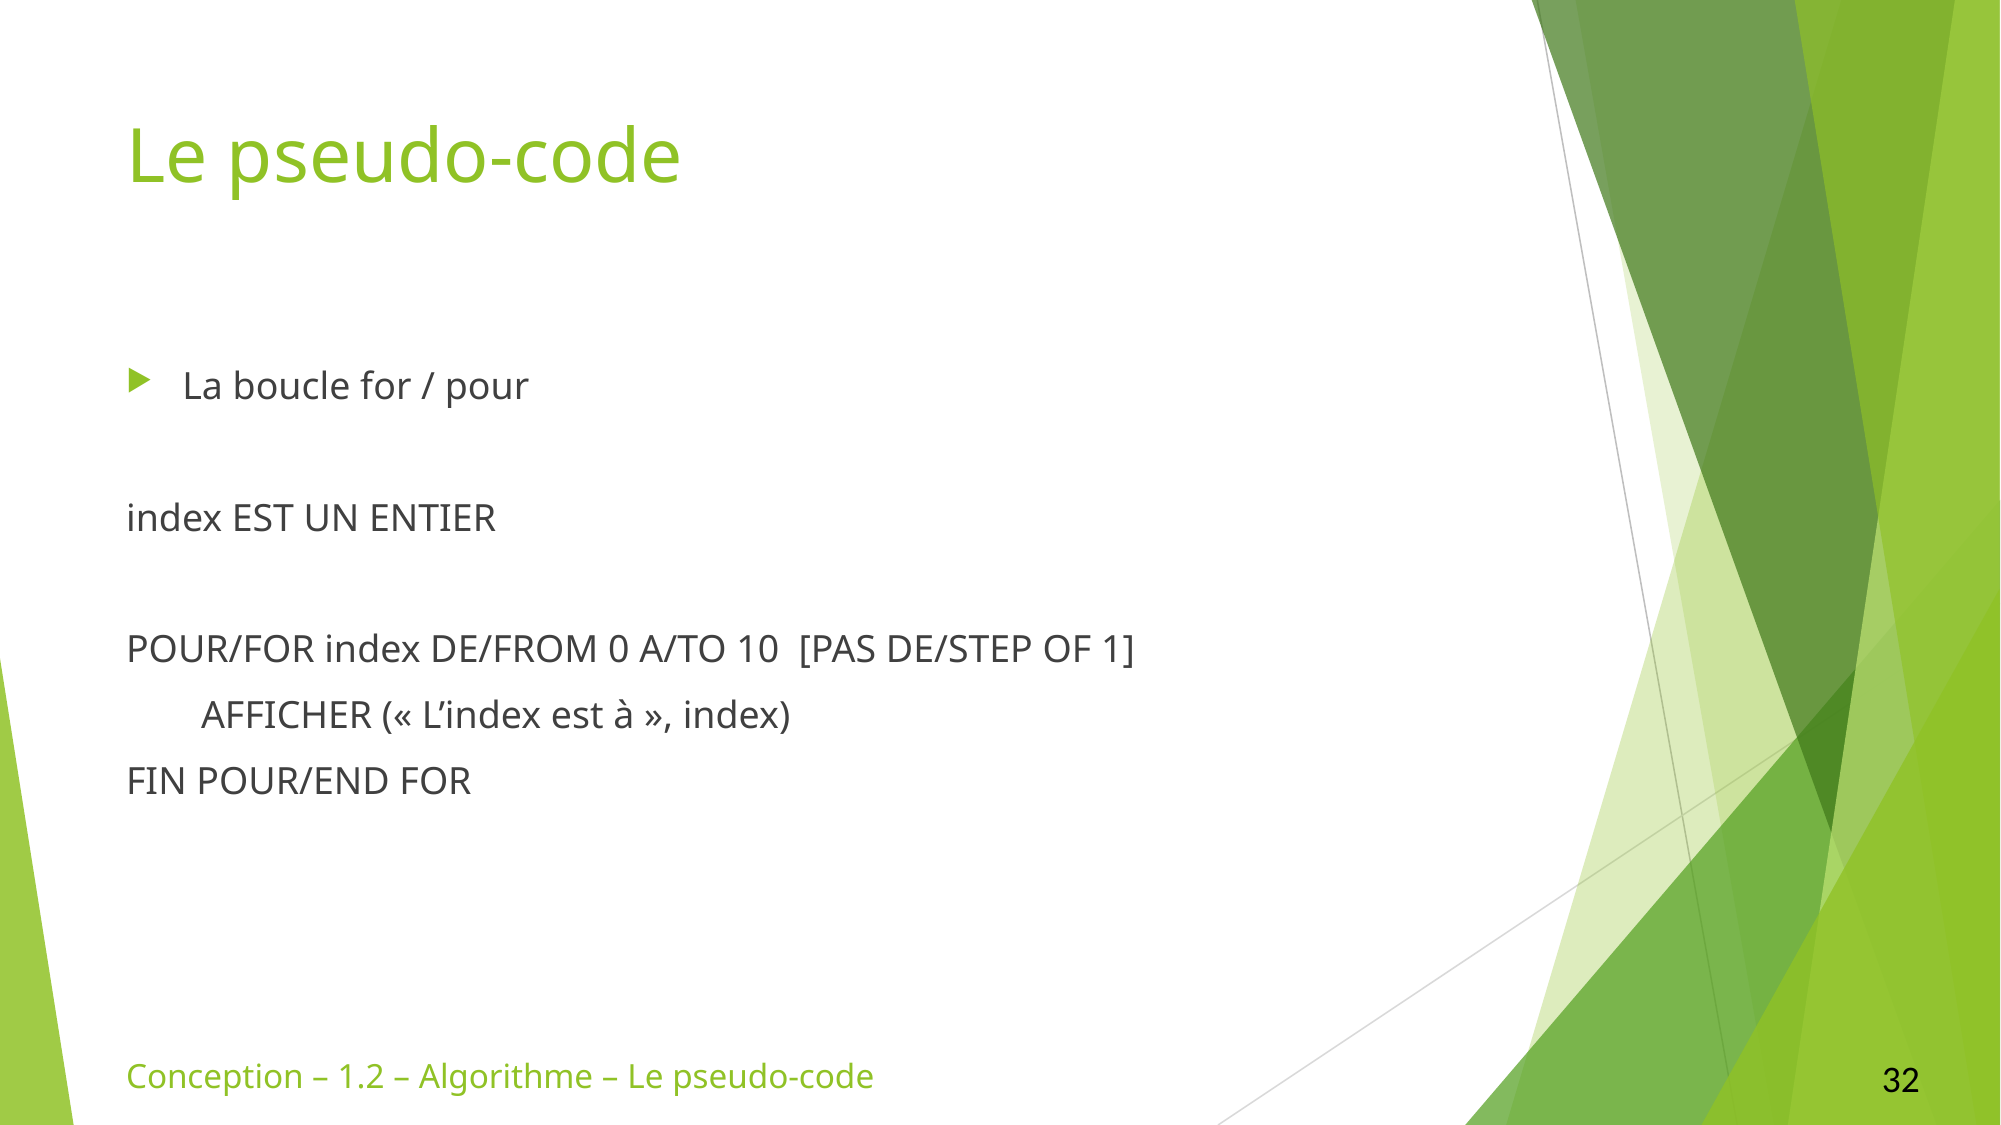

# Le pseudo-code
La boucle for / pour
index EST UN ENTIER
POUR/FOR index DE/FROM 0 A/TO 10 [PAS DE/STEP OF 1]
	AFFICHER (« L’index est à », index)
FIN POUR/END FOR
Conception – 1.2 – Algorithme – Le pseudo-code